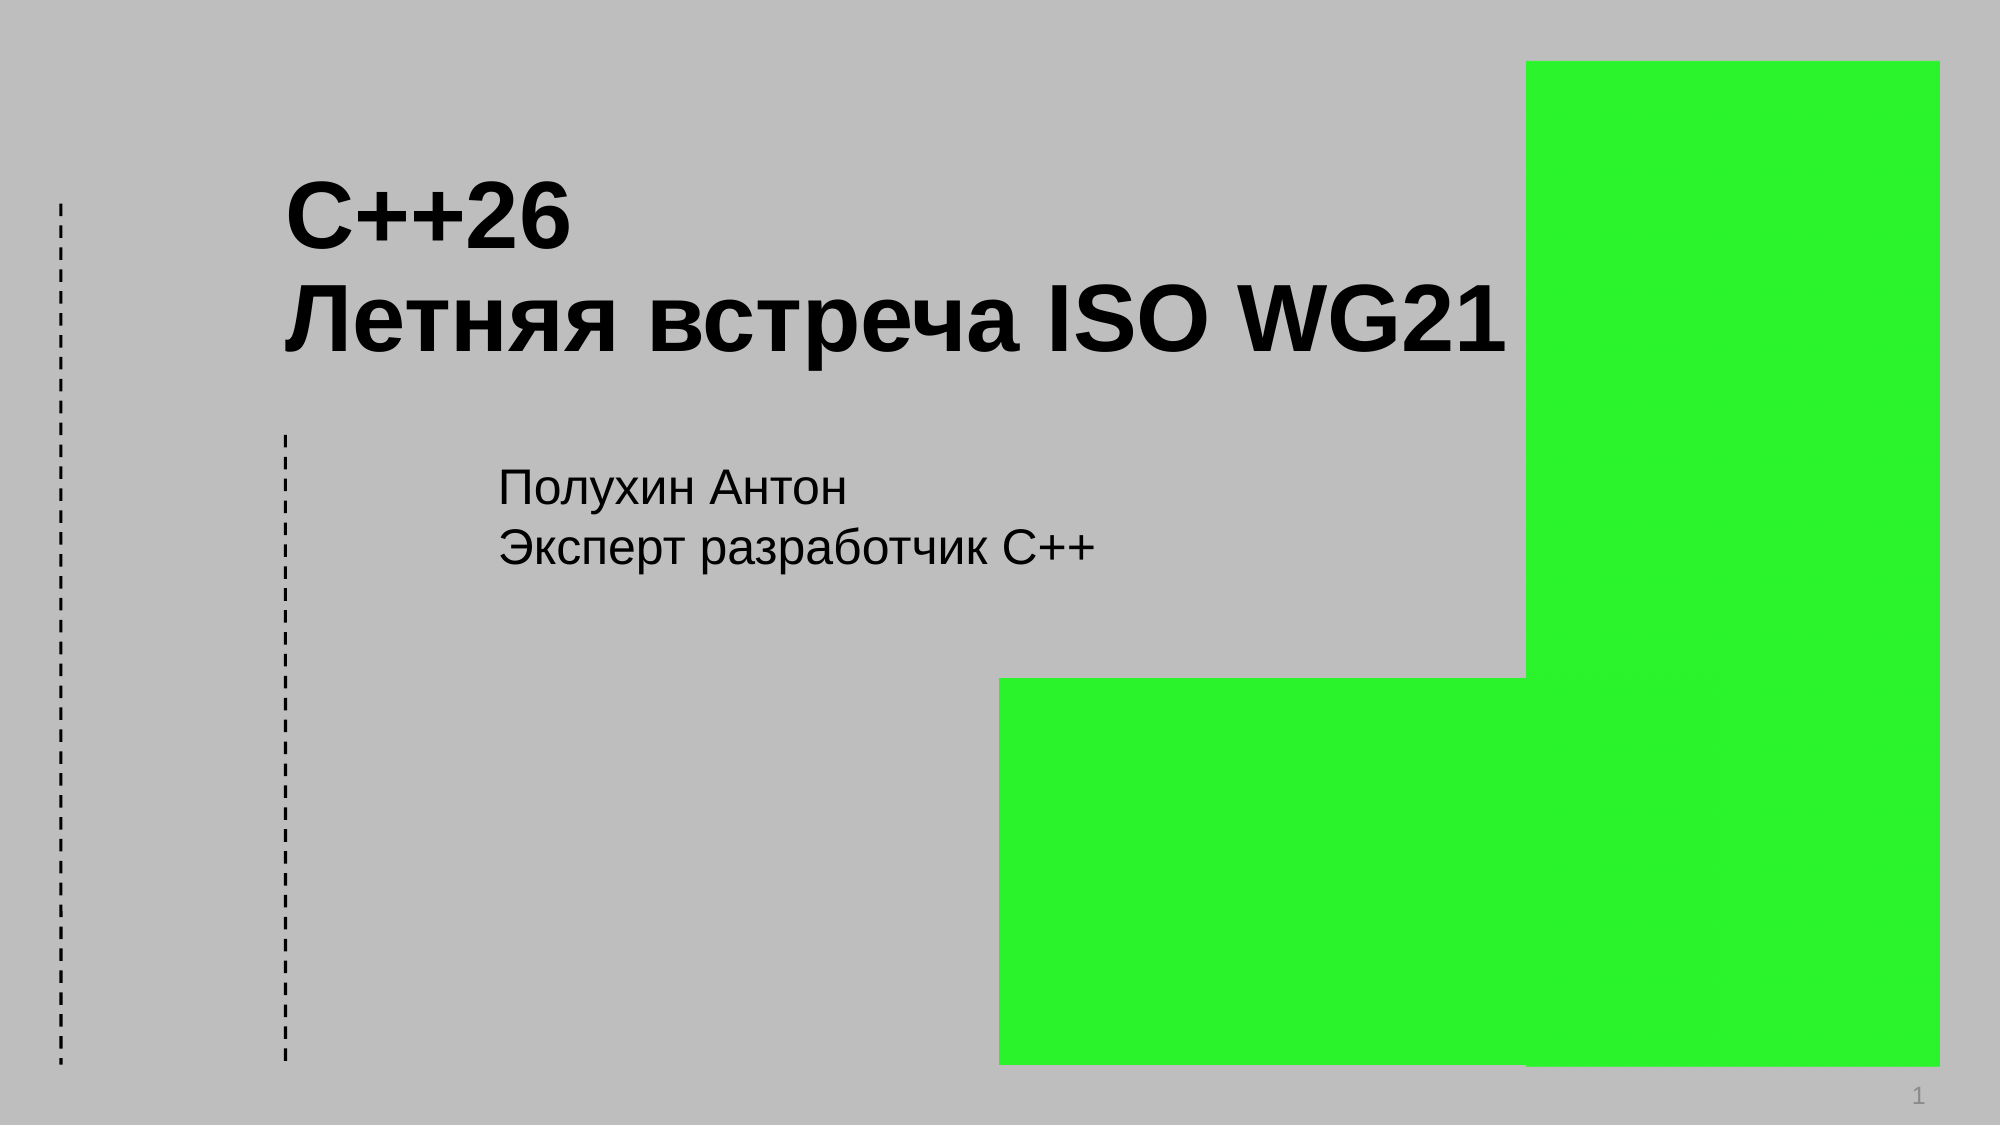

# С++26 Летняя встреча ISO WG21
Полухин Антон
Эксперт разработчик C++